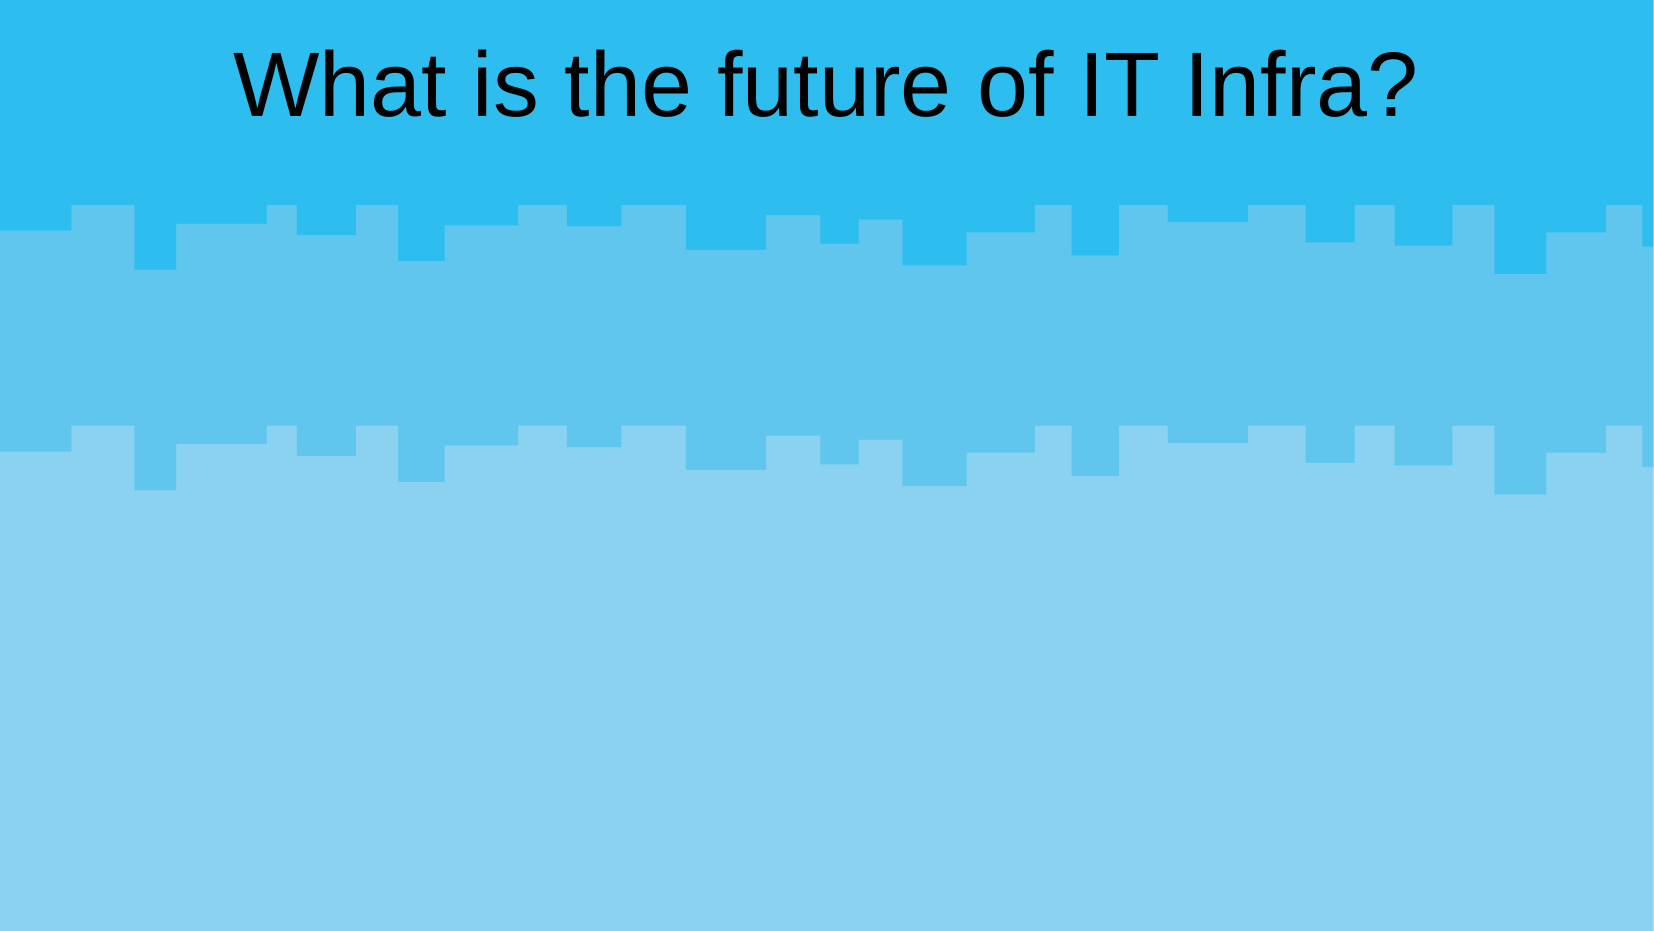

# What is the future of IT Infra?